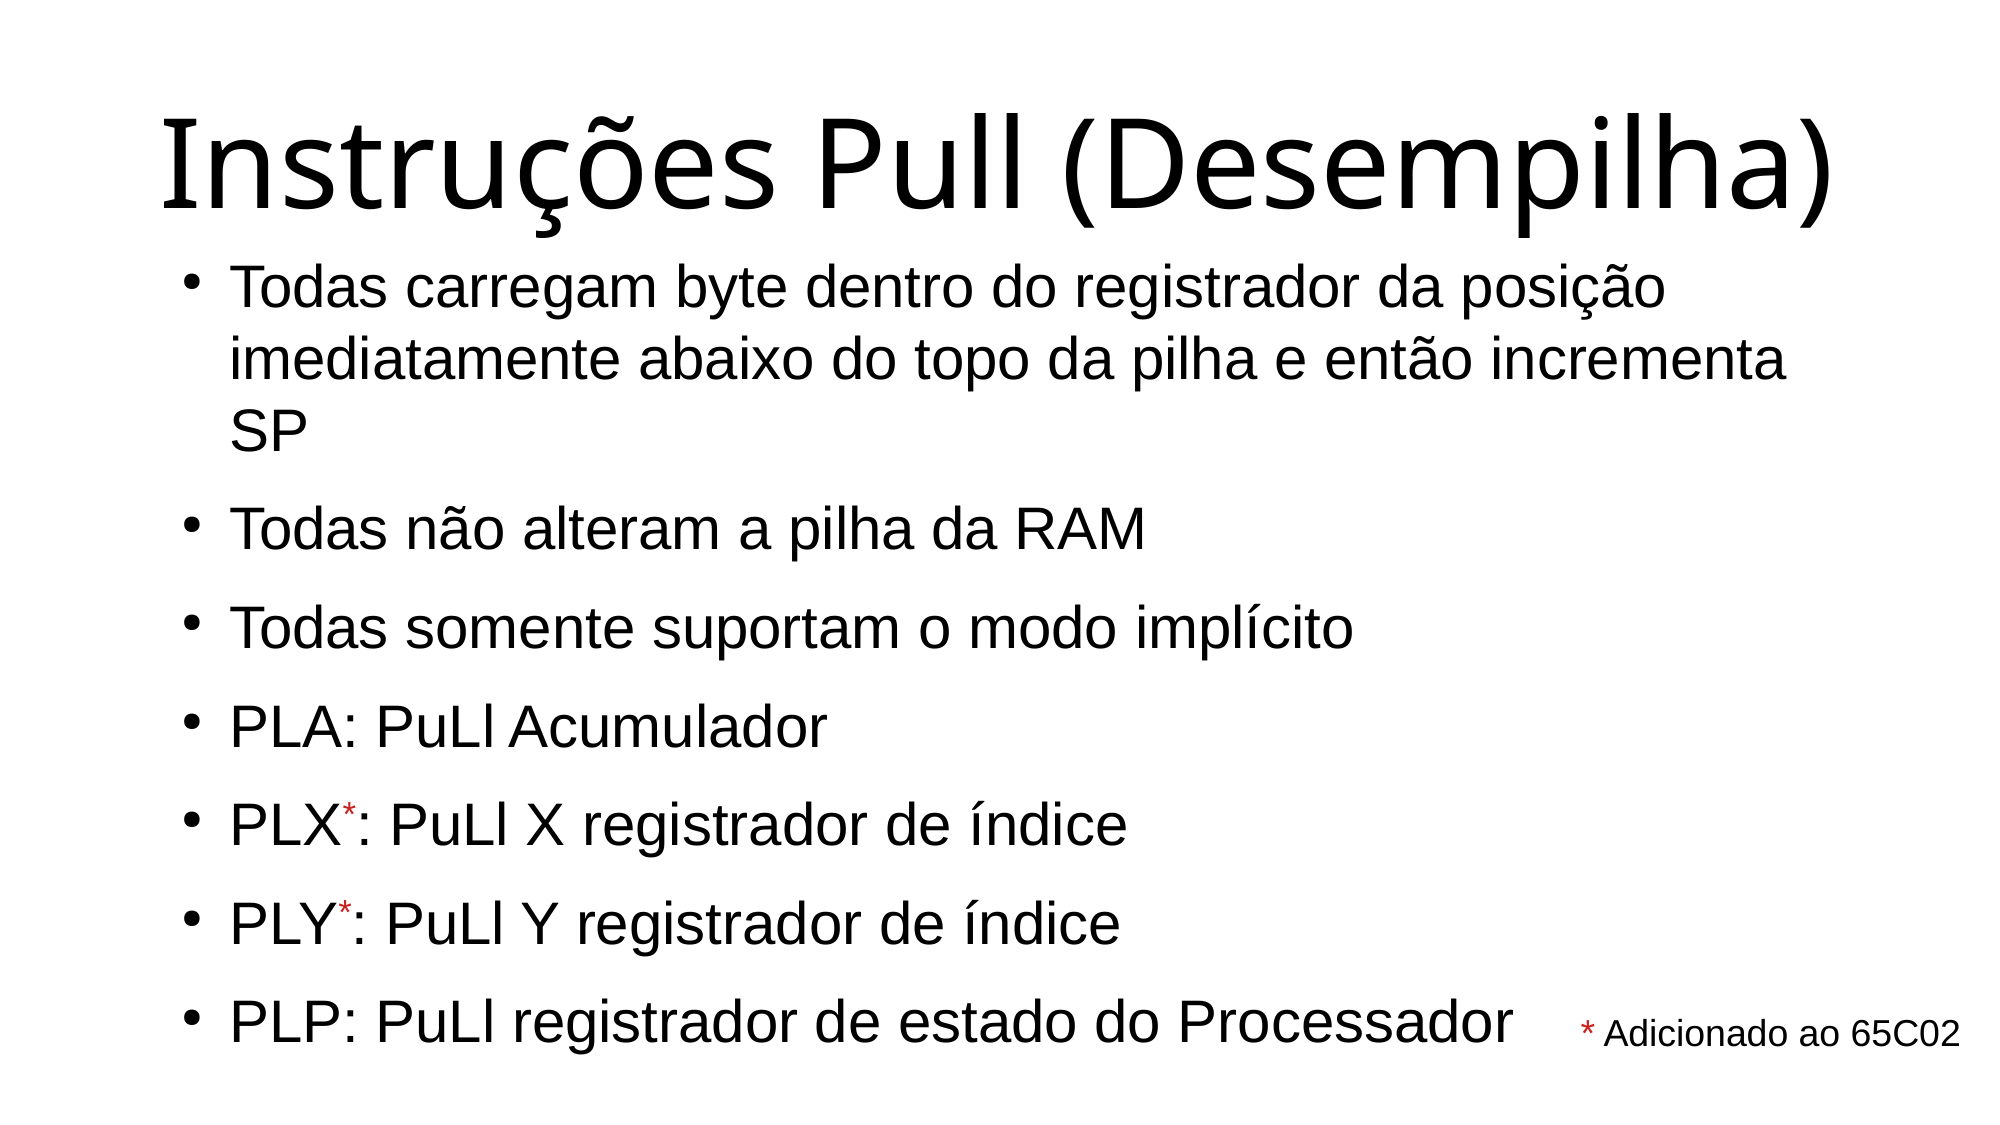

Instruções Pull (Desempilha)
# Todas carregam byte dentro do registrador da posição imediatamente abaixo do topo da pilha e então incrementa SP
Todas não alteram a pilha da RAM
Todas somente suportam o modo implícito
PLA: PuLl Acumulador
PLX*: PuLl X registrador de índice
PLY*: PuLl Y registrador de índice
PLP: PuLl registrador de estado do Processador
* Adicionado ao 65C02